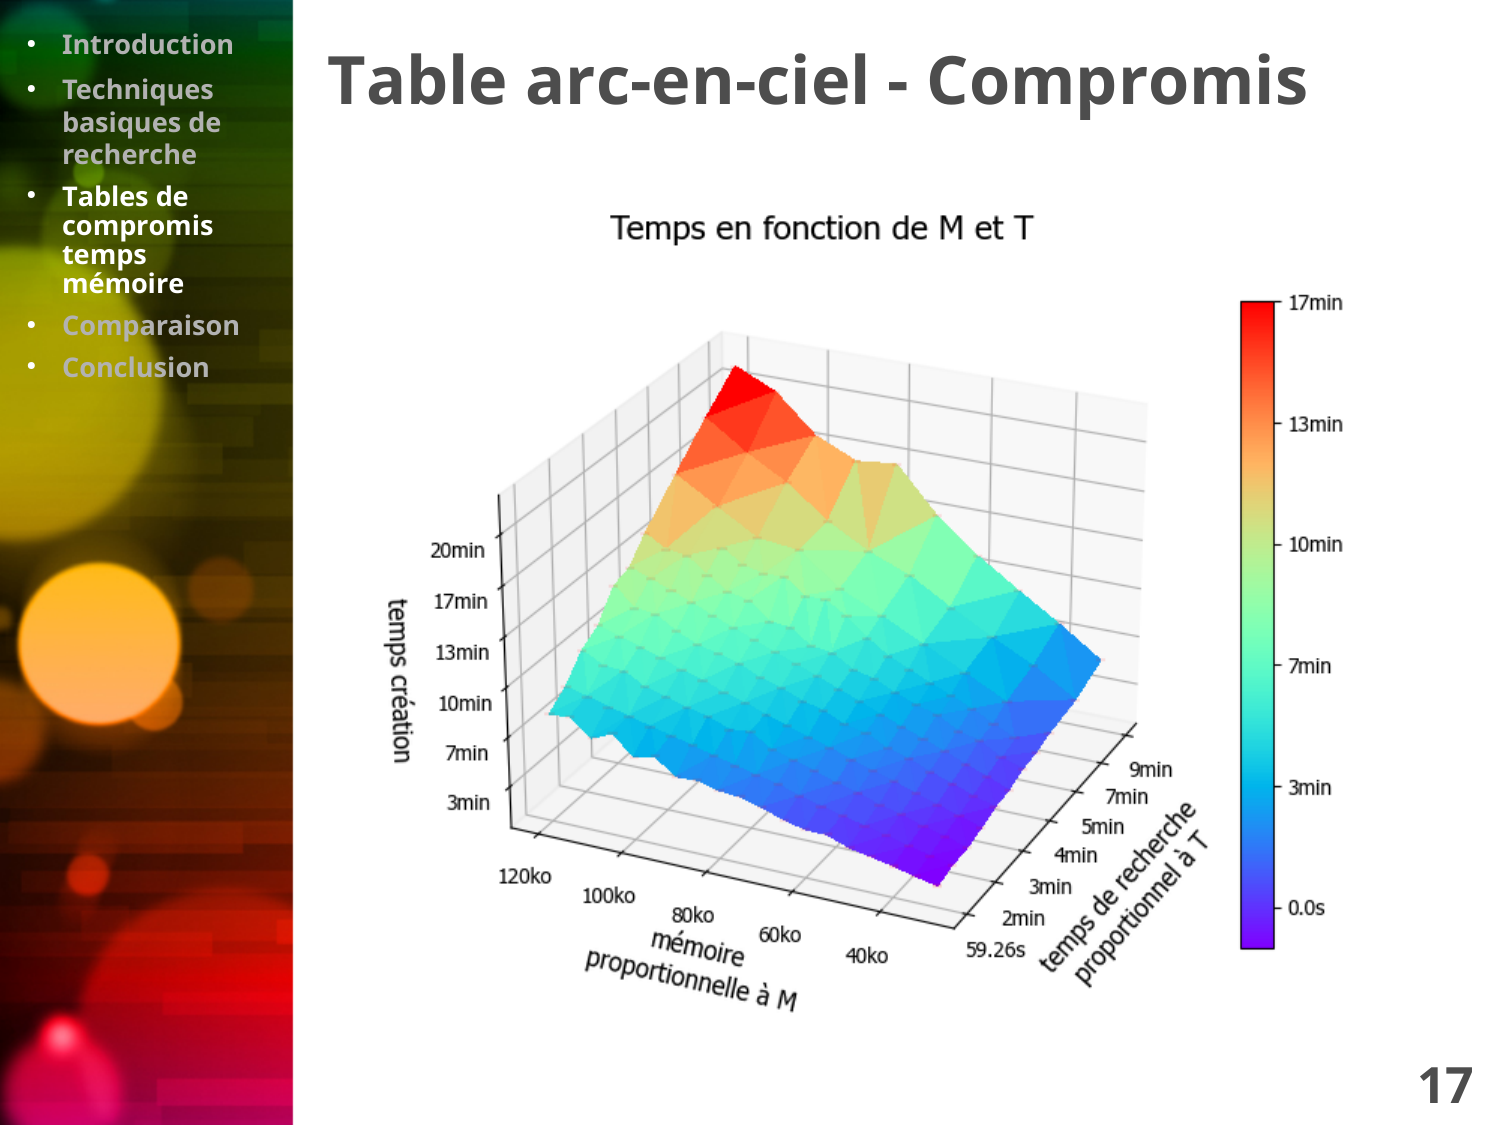

# Table arc-en-ciel - Compromis
Introduction
Techniques basiques de recherche
Tables de compromis temps mémoire
Comparaison
Conclusion